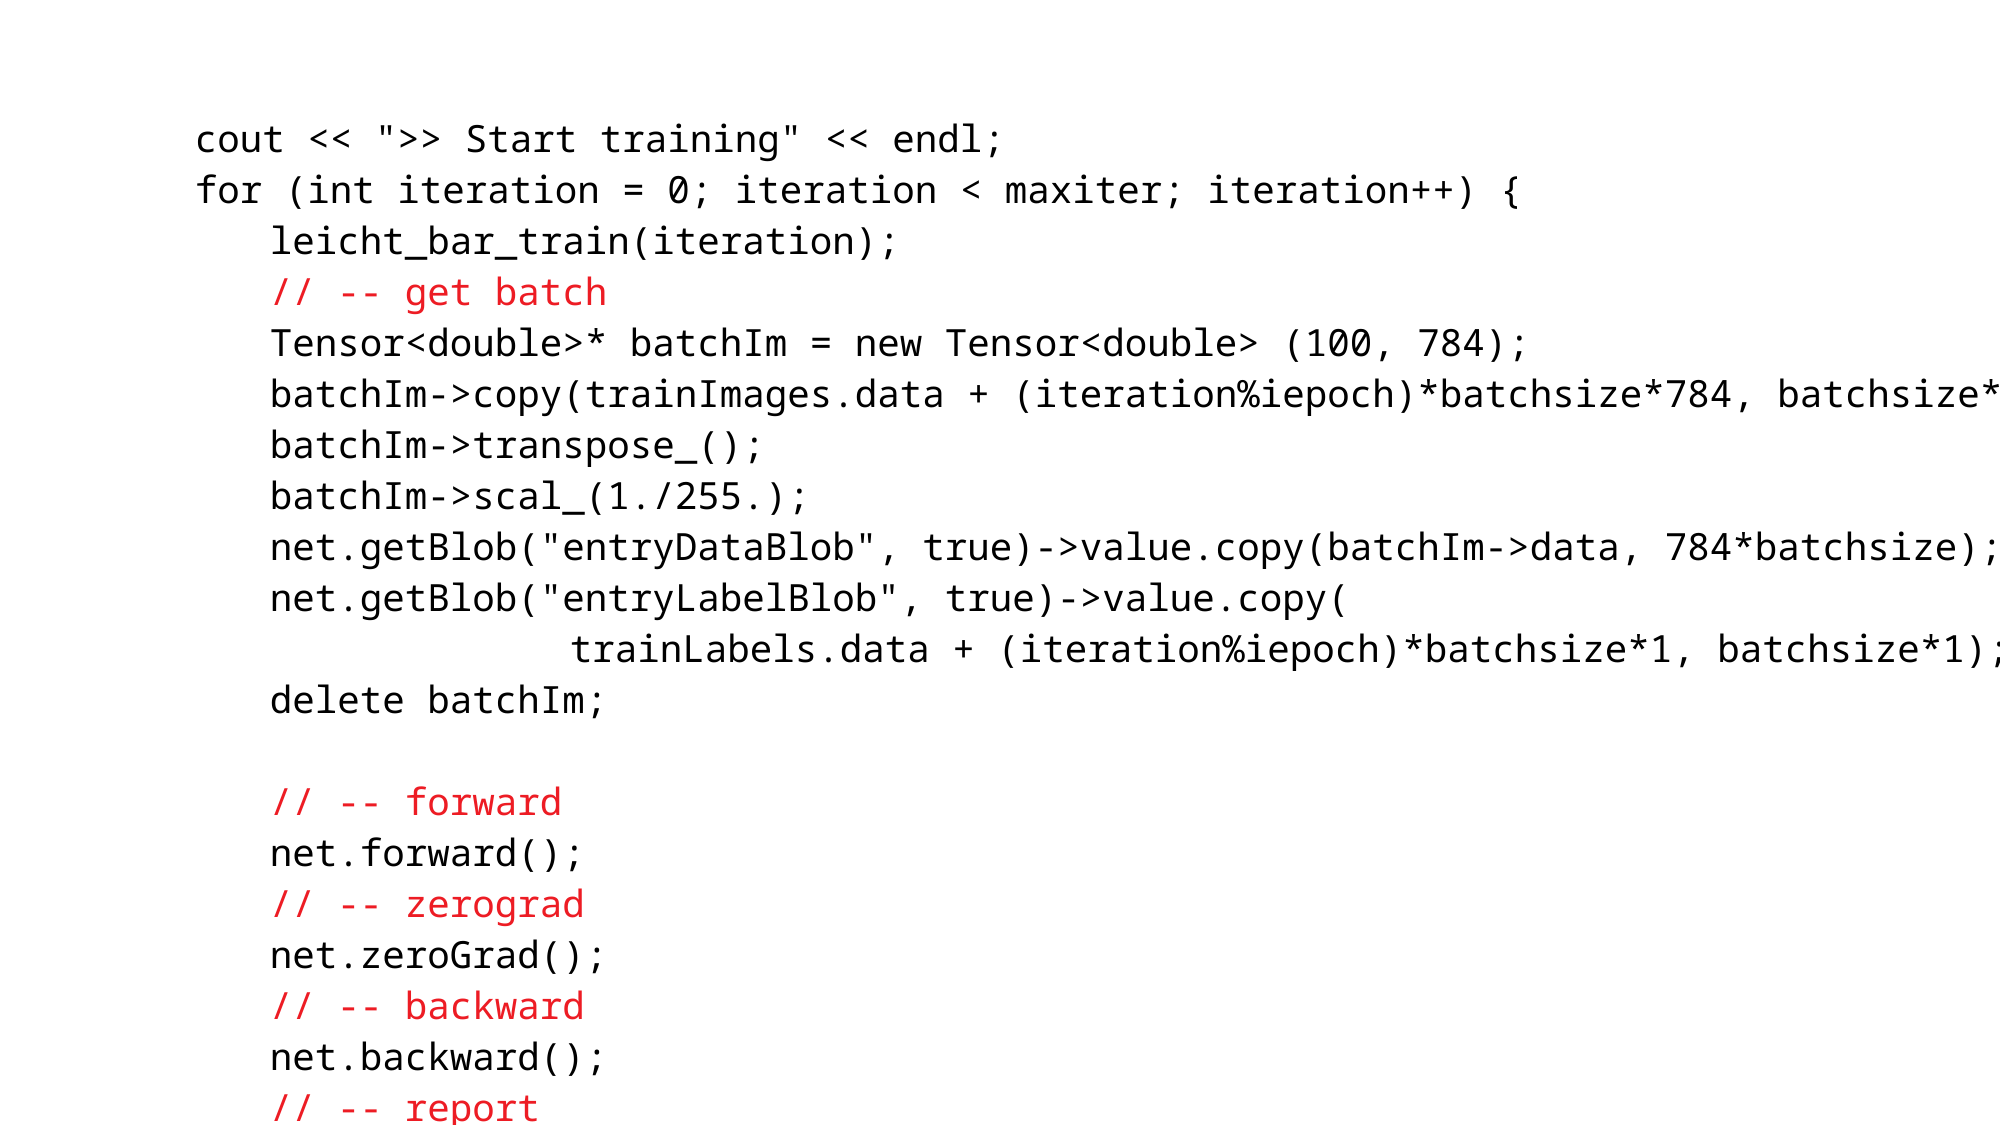

cout << ">> Start training" << endl;
	for (int iteration = 0; iteration < maxiter; iteration++) {
		leicht_bar_train(iteration);
		// -- get batch
		Tensor<double>* batchIm = new Tensor<double> (100, 784);
		batchIm->copy(trainImages.data + (iteration%iepoch)*batchsize*784, batchsize*784);
		batchIm->transpose_();
		batchIm->scal_(1./255.);
		net.getBlob("entryDataBlob", true)->value.copy(batchIm->data, 784*batchsize);
		net.getBlob("entryLabelBlob", true)->value.copy(
 trainLabels.data + (iteration%iepoch)*batchsize*1, batchsize*1);
		delete batchIm;
		// -- forward
		net.forward();
		// -- zerograd
		net.zeroGrad();
		// -- backward
		net.backward();
		// -- report
		net.report();
		// -- update
		net.update(1e-3, "Adam");